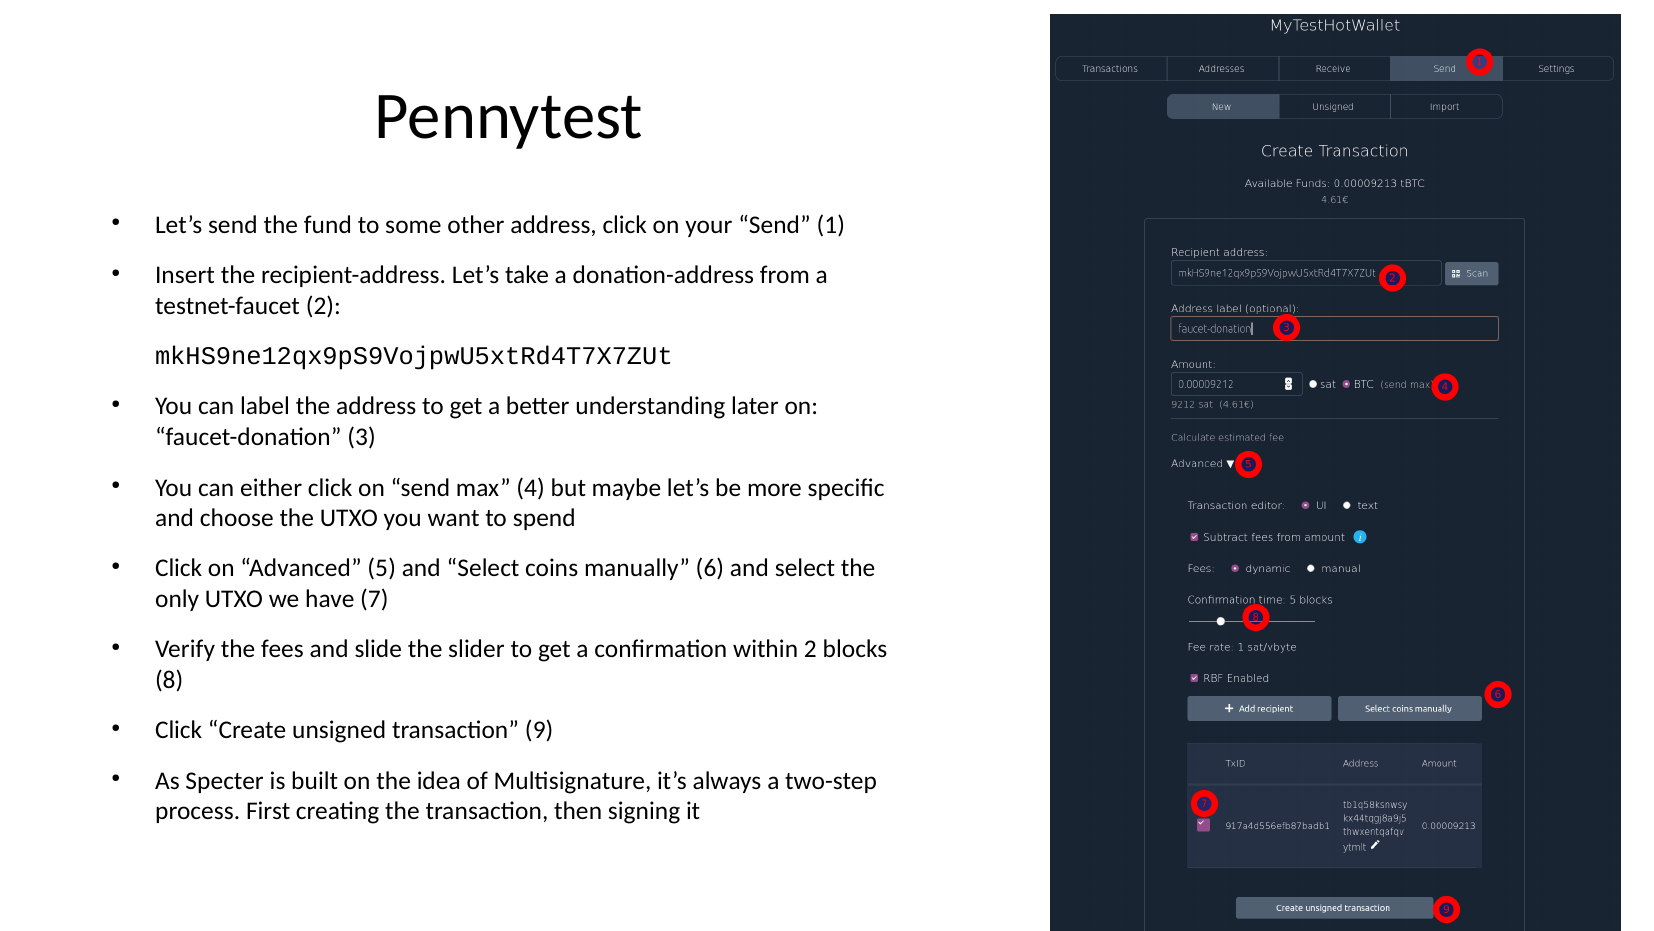

# Pennytest
Let’s send the fund to some other address, click on your “Send” (1)
Insert the recipient-address. Let’s take a donation-address from a testnet-faucet (2):
mkHS9ne12qx9pS9VojpwU5xtRd4T7X7ZUt
You can label the address to get a better understanding later on: “faucet-donation” (3)
You can either click on “send max” (4) but maybe let’s be more specific and choose the UTXO you want to spend
Click on “Advanced” (5) and “Select coins manually” (6) and select the only UTXO we have (7)
Verify the fees and slide the slider to get a confirmation within 2 blocks (8)
Click “Create unsigned transaction” (9)
As Specter is built on the idea of Multisignature, it’s always a two-step process. First creating the transaction, then signing it